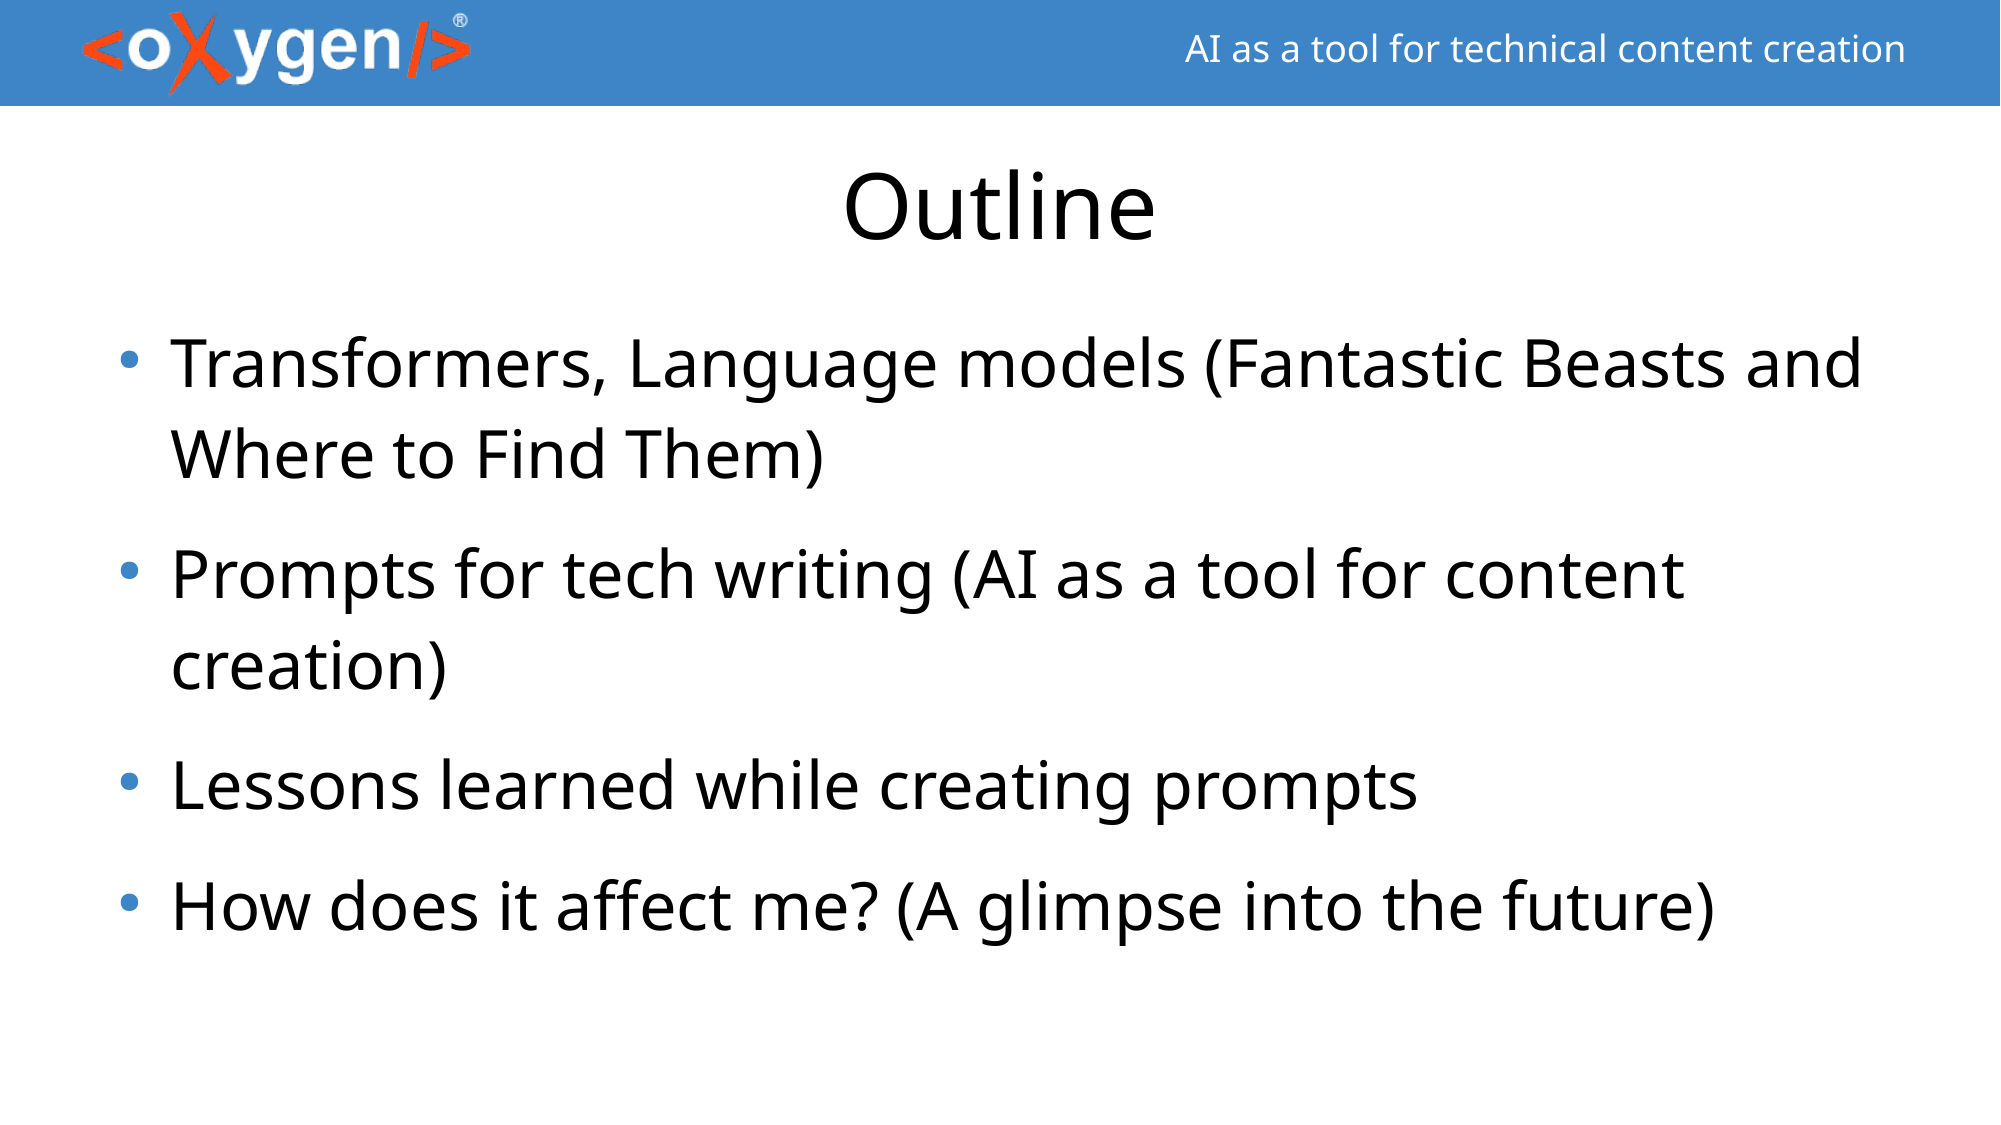

# Outline
Transformers, Language models (Fantastic Beasts and Where to Find Them)
Prompts for tech writing (AI as a tool for content creation)
Lessons learned while creating prompts
How does it affect me? (A glimpse into the future)